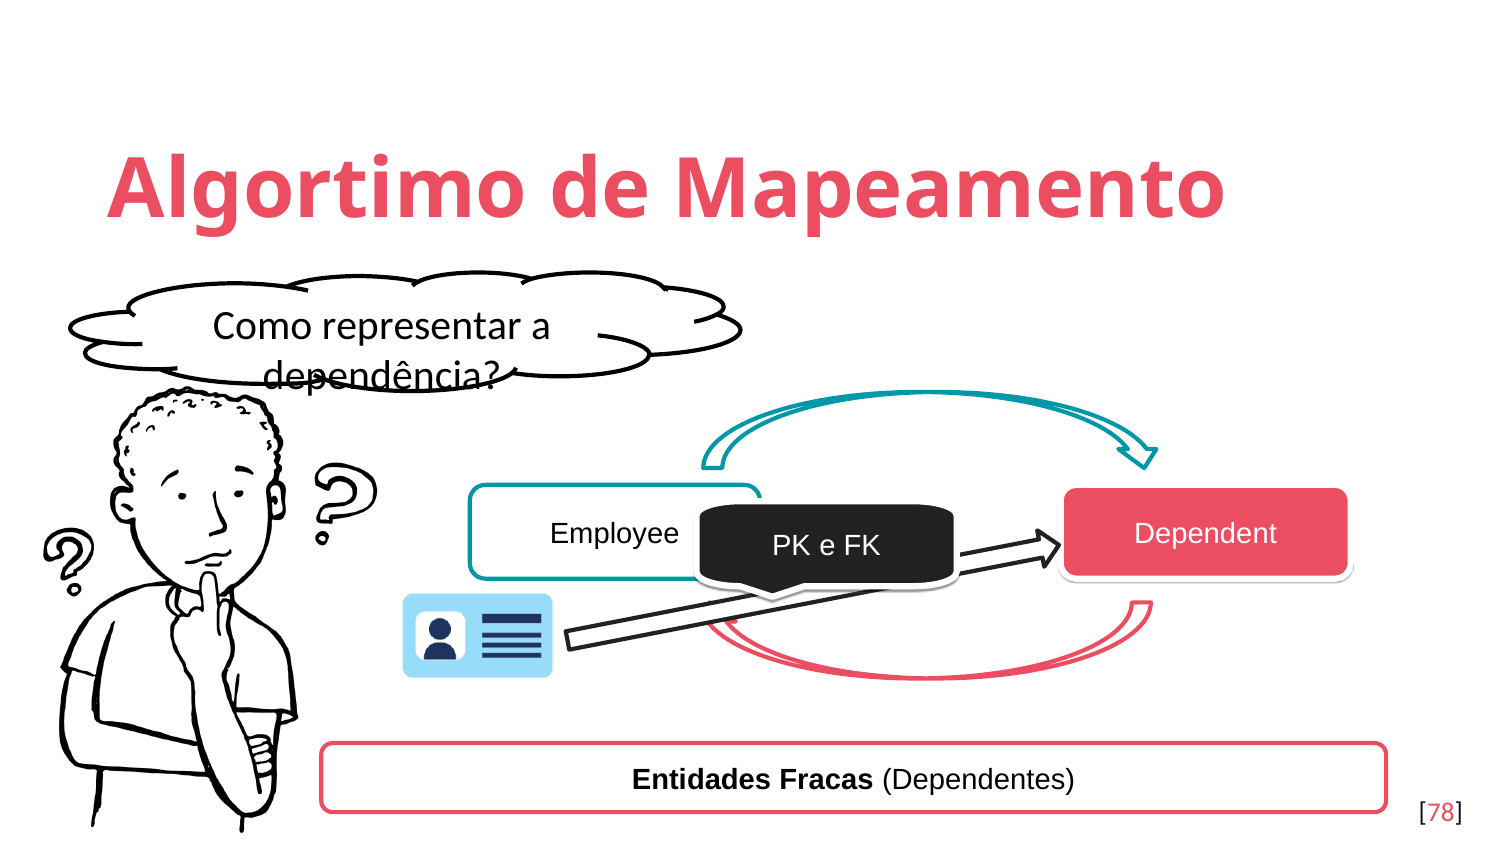

Algortimo de Mapeamento
Como representar a dependência?
Employee
Dependent
PK e FK
Entidades Fracas (Dependentes)